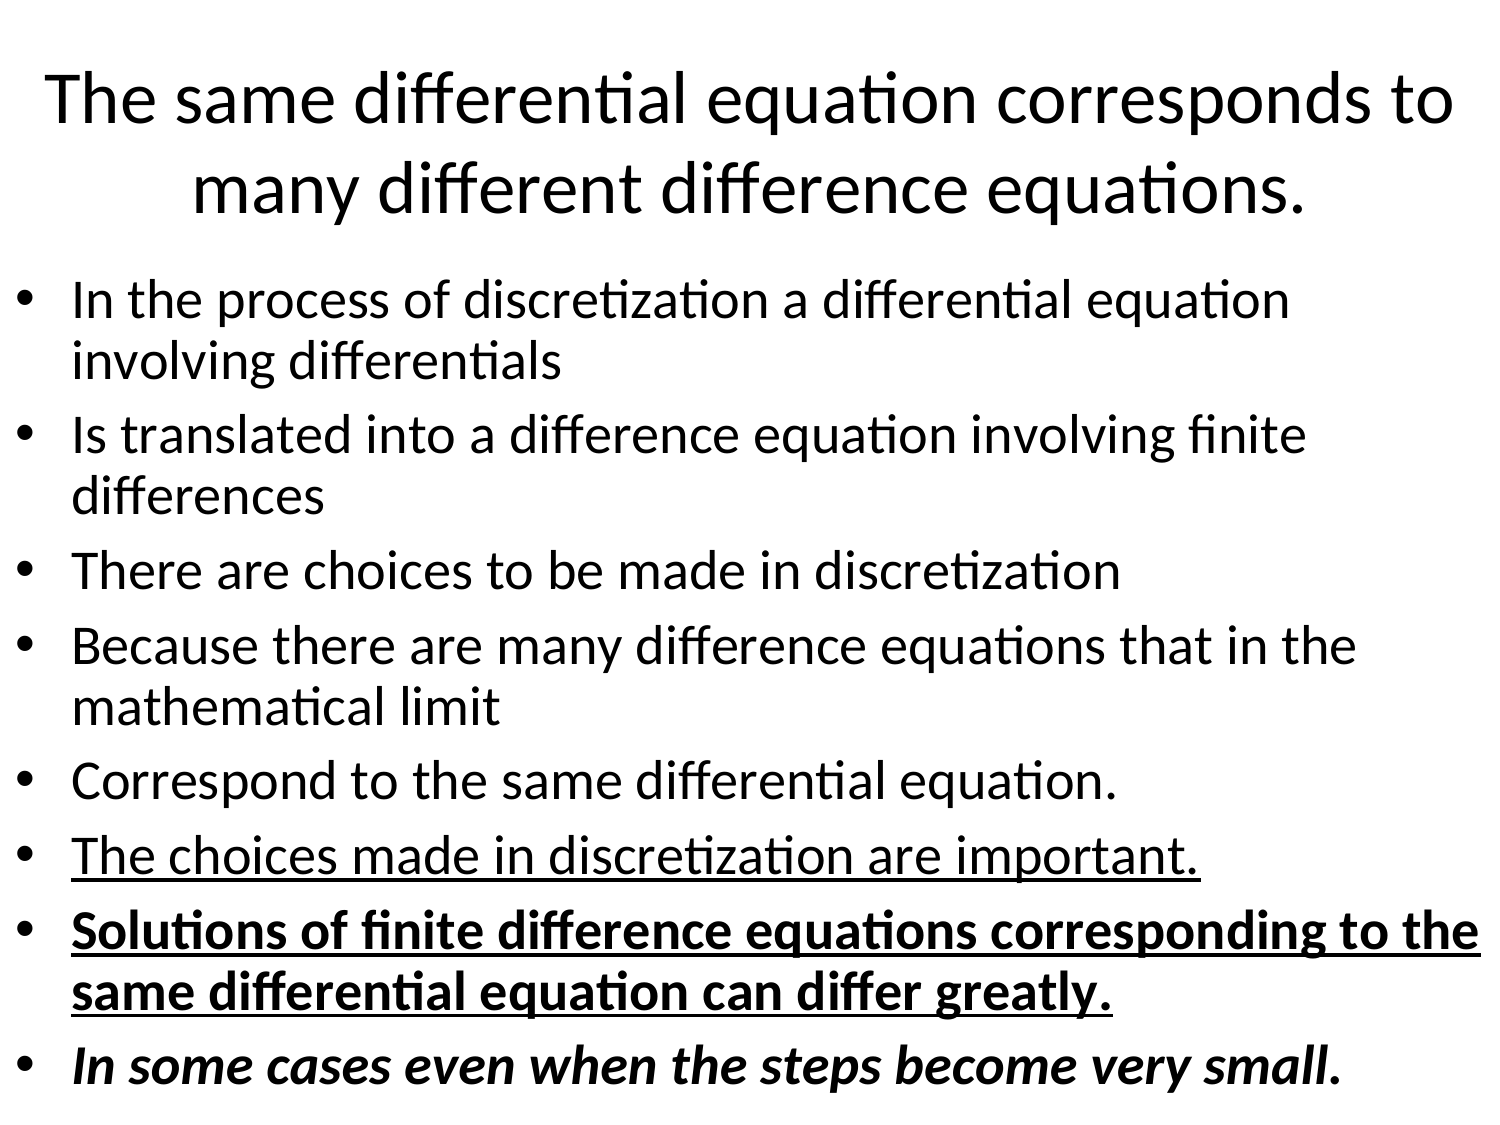

# The same differential equation corresponds to many different difference equations.
In the process of discretization a differential equation involving differentials
Is translated into a difference equation involving finite differences
There are choices to be made in discretization
Because there are many difference equations that in the mathematical limit
Correspond to the same differential equation.
The choices made in discretization are important.
Solutions of finite difference equations corresponding to the same differential equation can differ greatly.
In some cases even when the steps become very small.